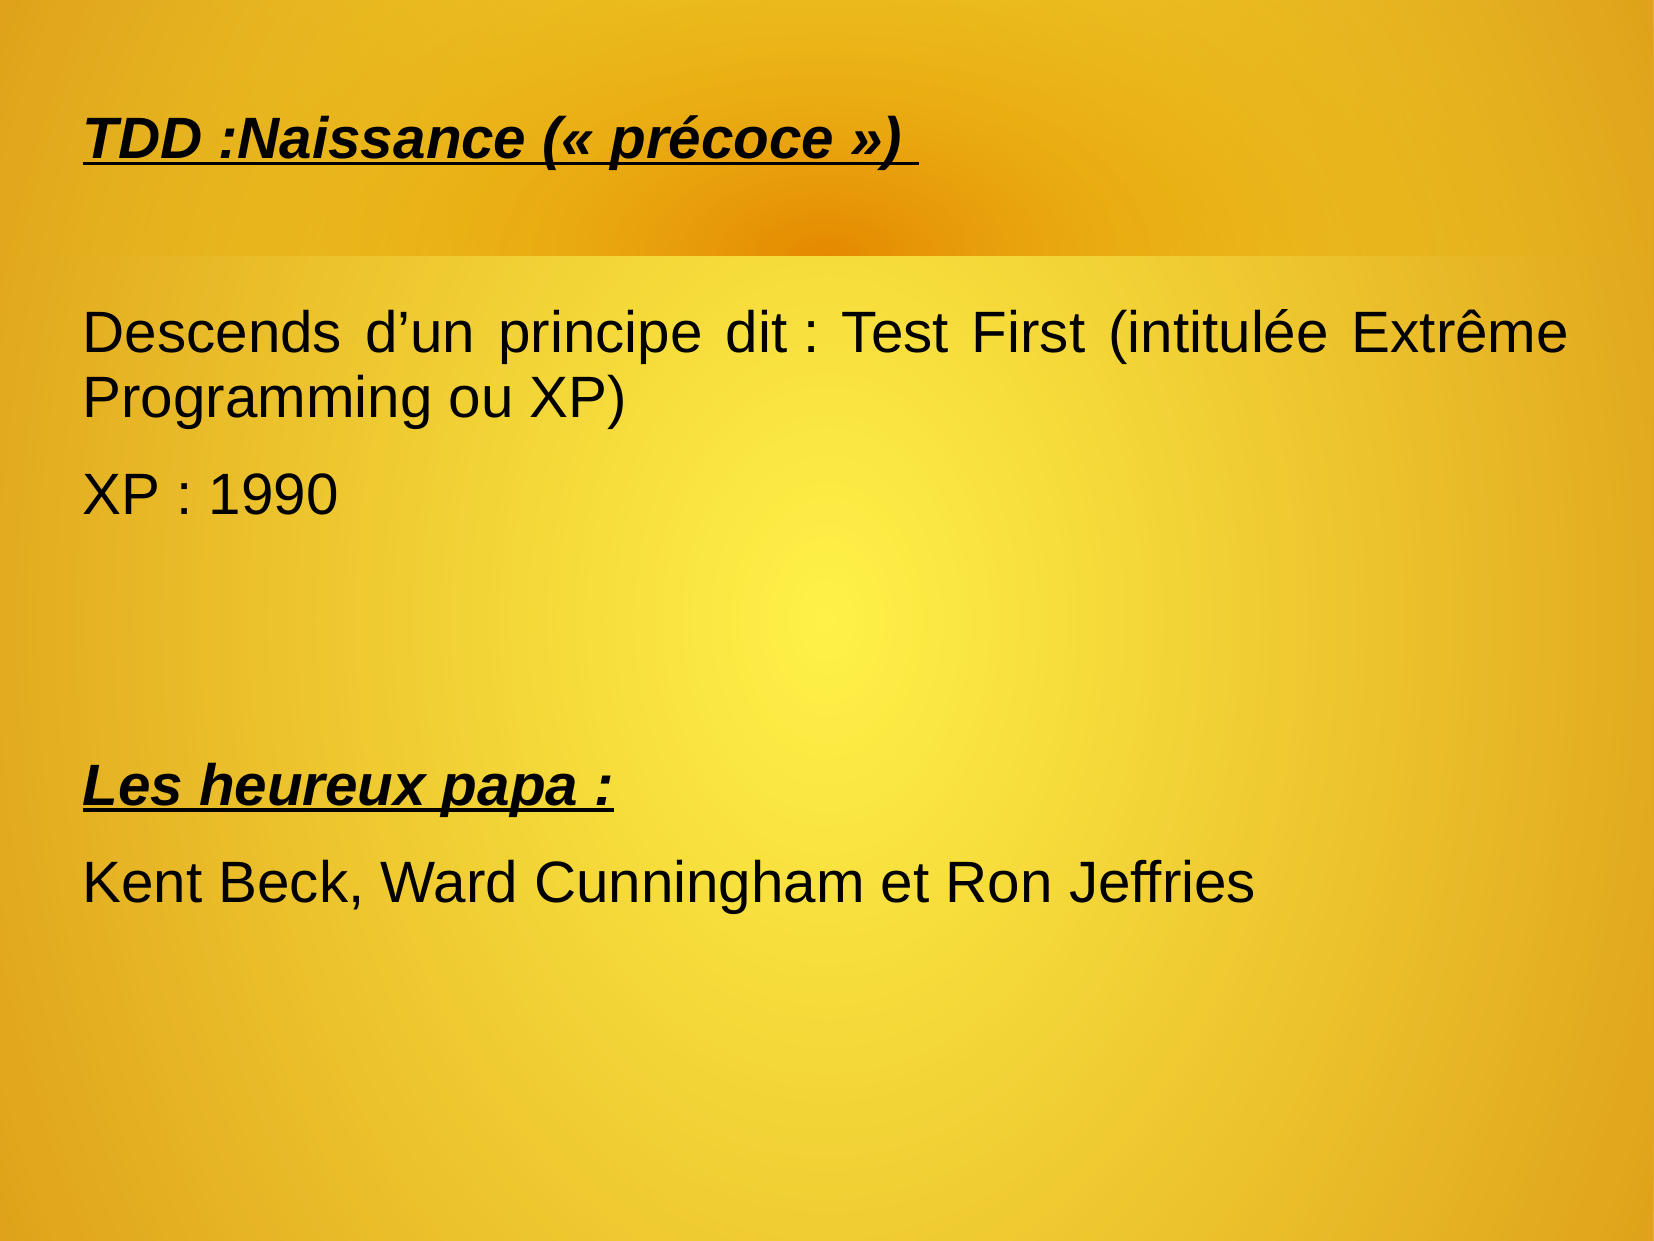

# TDD :Naissance (« précoce »)
Descends d’un principe dit : Test First (intitulée Extrême Programming ou XP)
XP : 1990
Les heureux papa :
Kent Beck, Ward Cunningham et Ron Jeffries